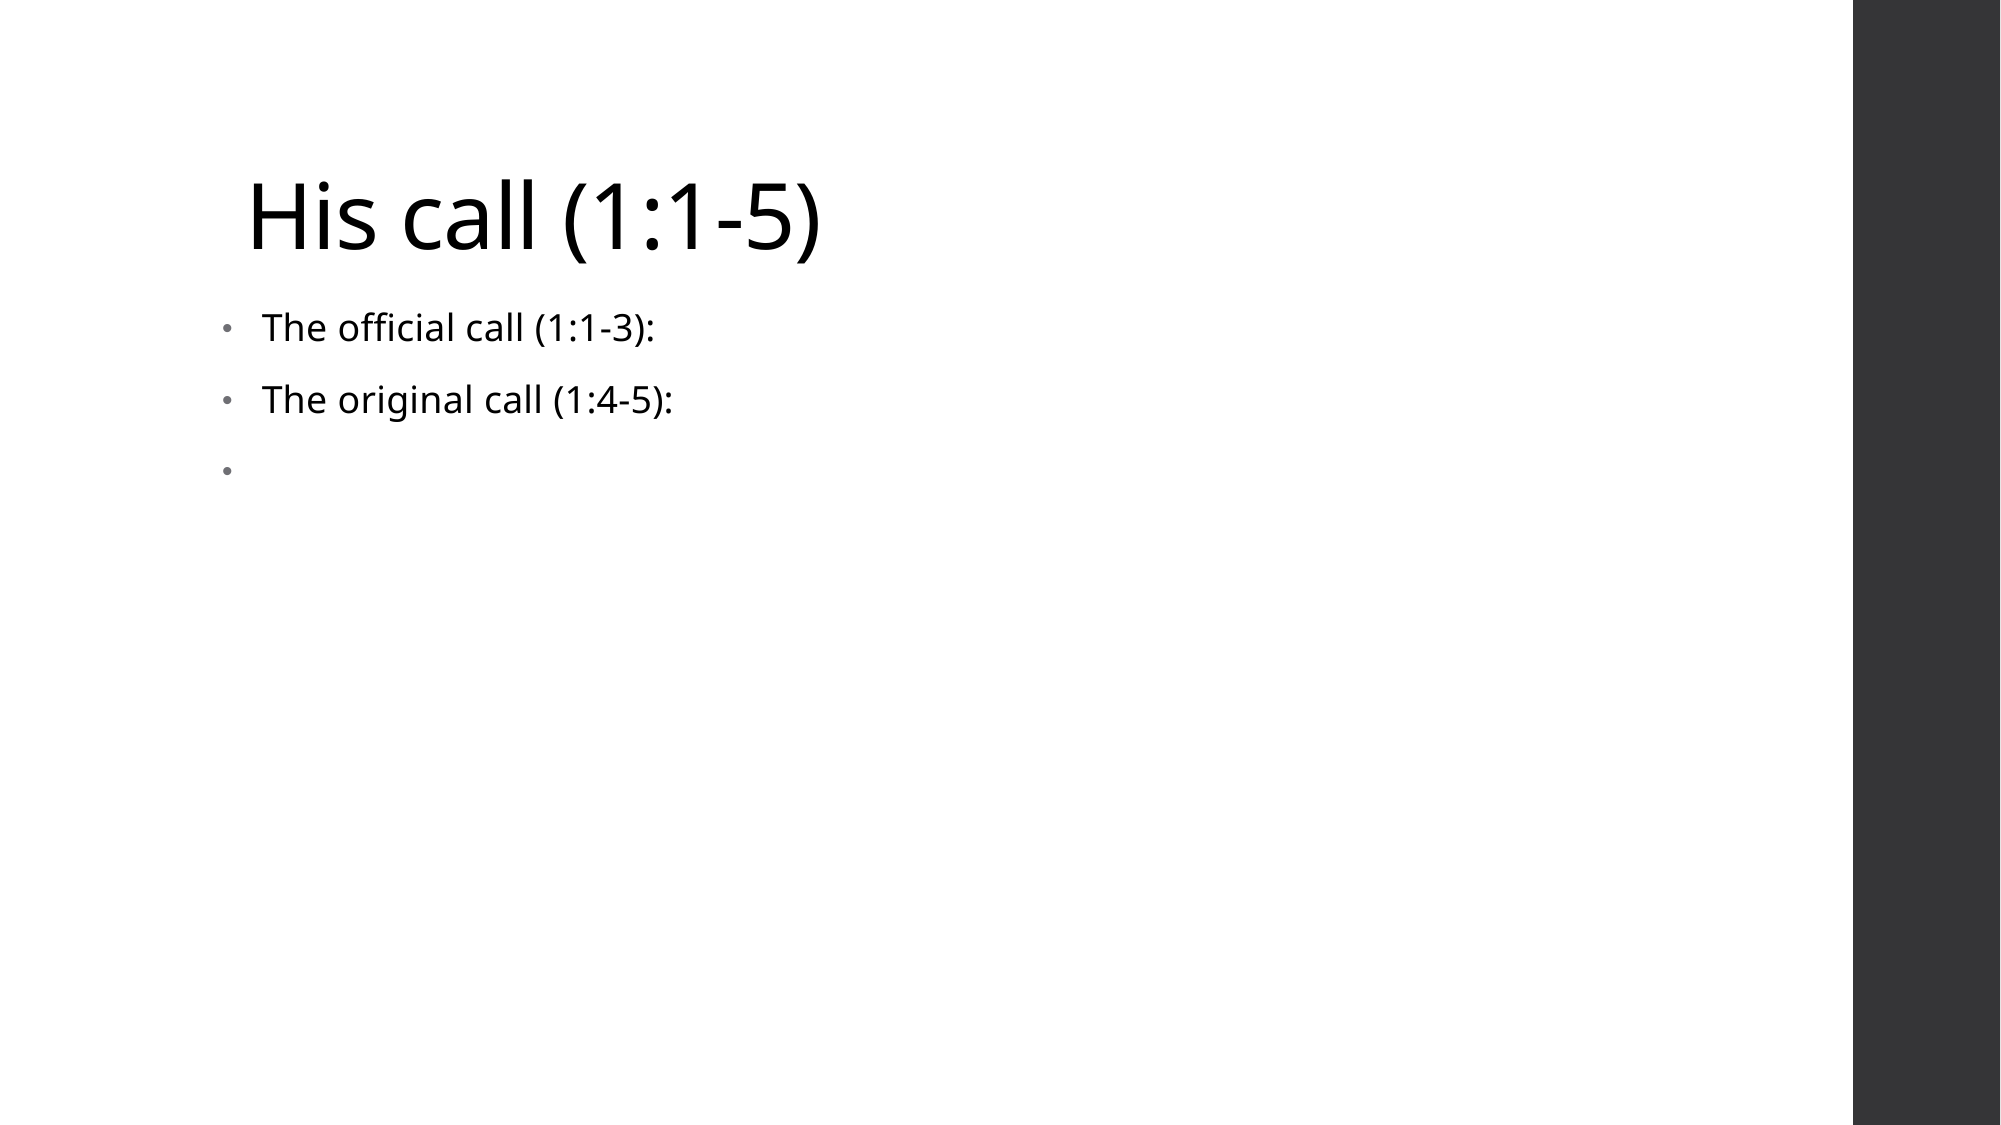

# His call (1:1-5)
 The official call (1:1-3):
 The original call (1:4-5):